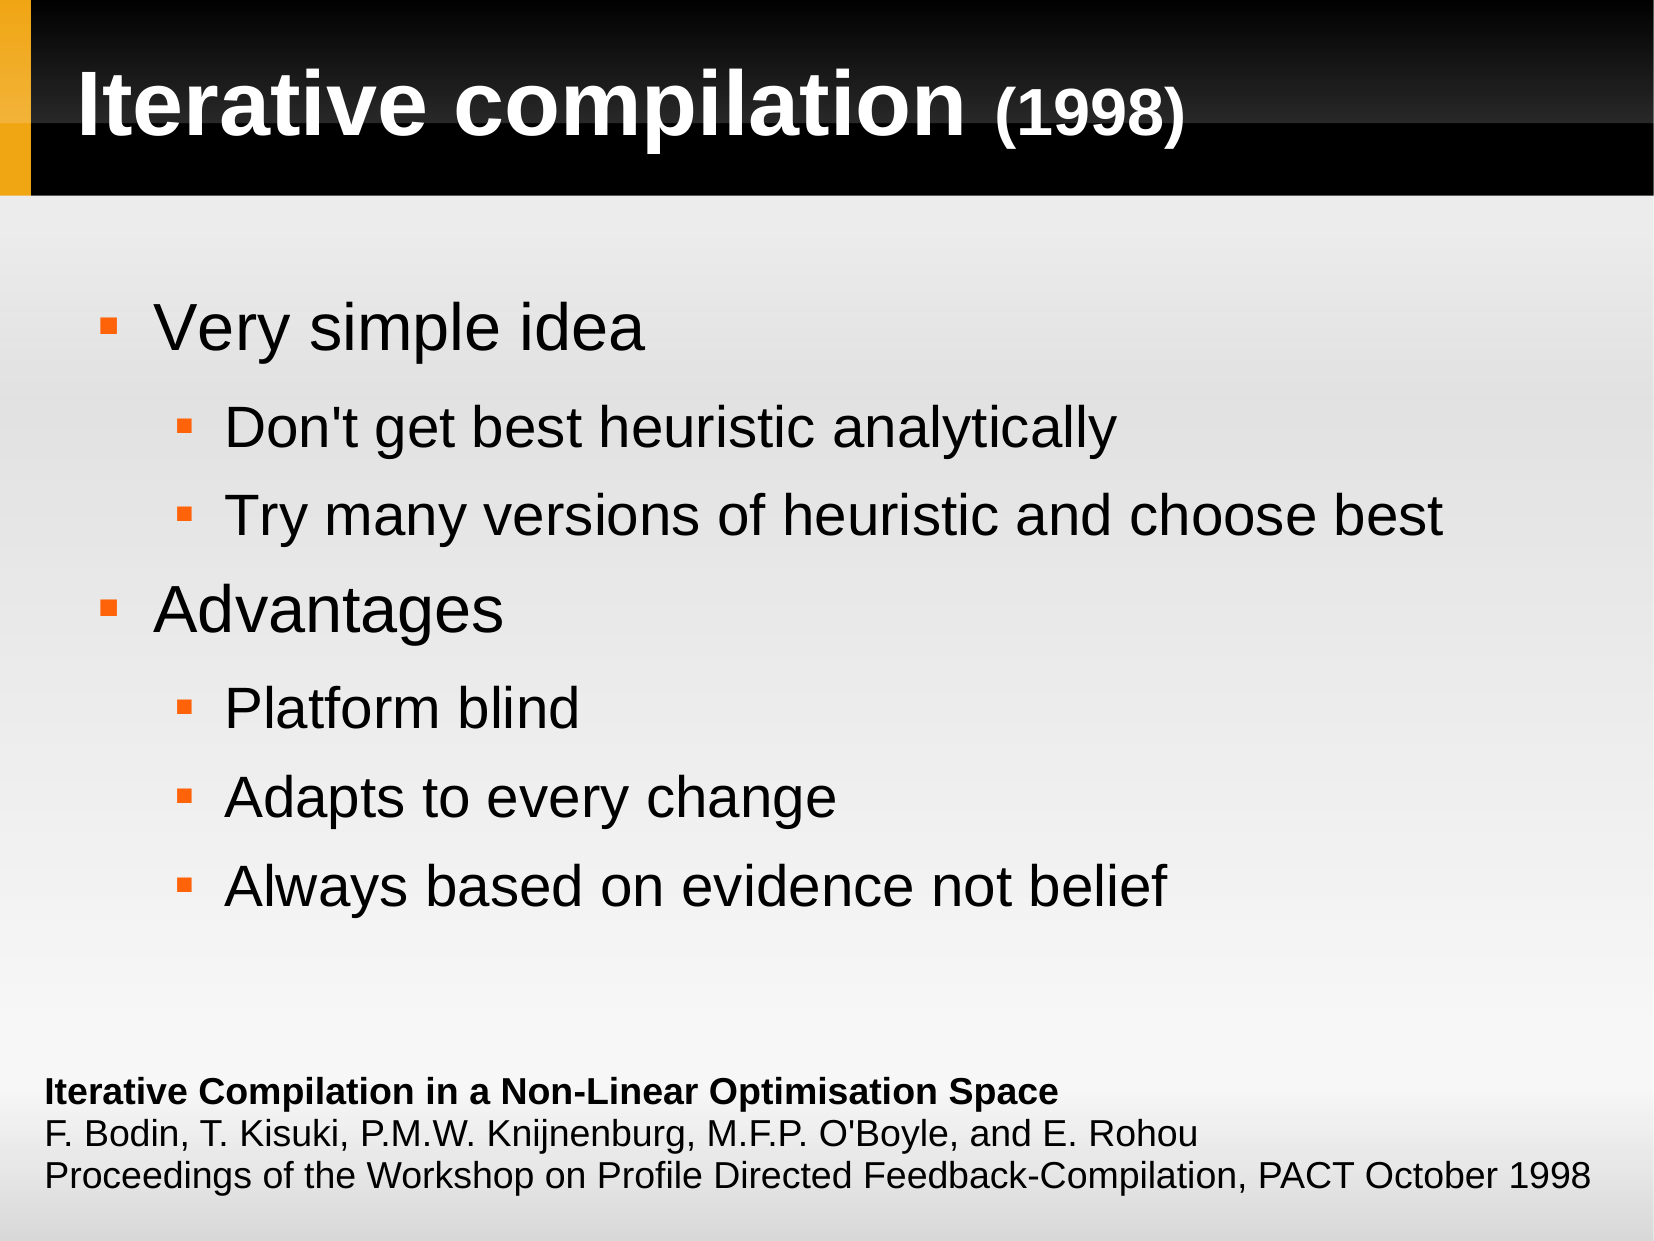

# Iterative compilation (1998)
Very simple idea
Don't get best heuristic analytically
Try many versions of heuristic and choose best
Advantages
Platform blind
Adapts to every change
Always based on evidence not belief
Iterative Compilation in a Non-Linear Optimisation Space
F. Bodin, T. Kisuki, P.M.W. Knijnenburg, M.F.P. O'Boyle, and E. Rohou
Proceedings of the Workshop on Profile Directed Feedback-Compilation, PACT October 1998